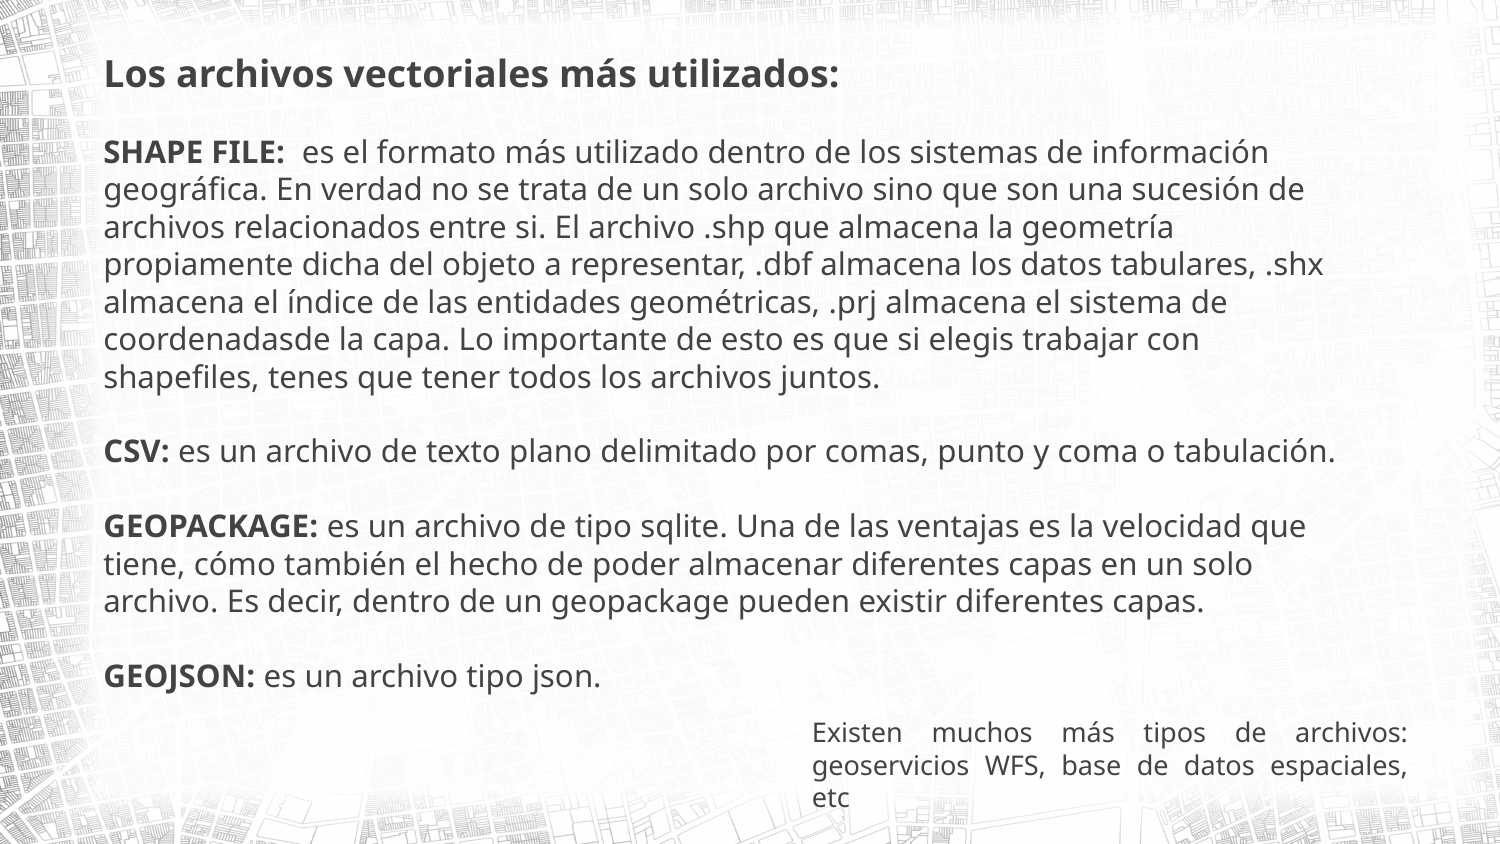

Los archivos vectoriales más utilizados:
SHAPE FILE: es el formato más utilizado dentro de los sistemas de información geográfica. En verdad no se trata de un solo archivo sino que son una sucesión de archivos relacionados entre si. El archivo .shp que almacena la geometría propiamente dicha del objeto a representar, .dbf almacena los datos tabulares, .shx almacena el índice de las entidades geométricas, .prj almacena el sistema de coordenadasde la capa. Lo importante de esto es que si elegis trabajar con shapefiles, tenes que tener todos los archivos juntos.
CSV: es un archivo de texto plano delimitado por comas, punto y coma o tabulación.
GEOPACKAGE: es un archivo de tipo sqlite. Una de las ventajas es la velocidad que tiene, cómo también el hecho de poder almacenar diferentes capas en un solo archivo. Es decir, dentro de un geopackage pueden existir diferentes capas.
GEOJSON: es un archivo tipo json.
Existen muchos más tipos de archivos: geoservicios WFS, base de datos espaciales, etc